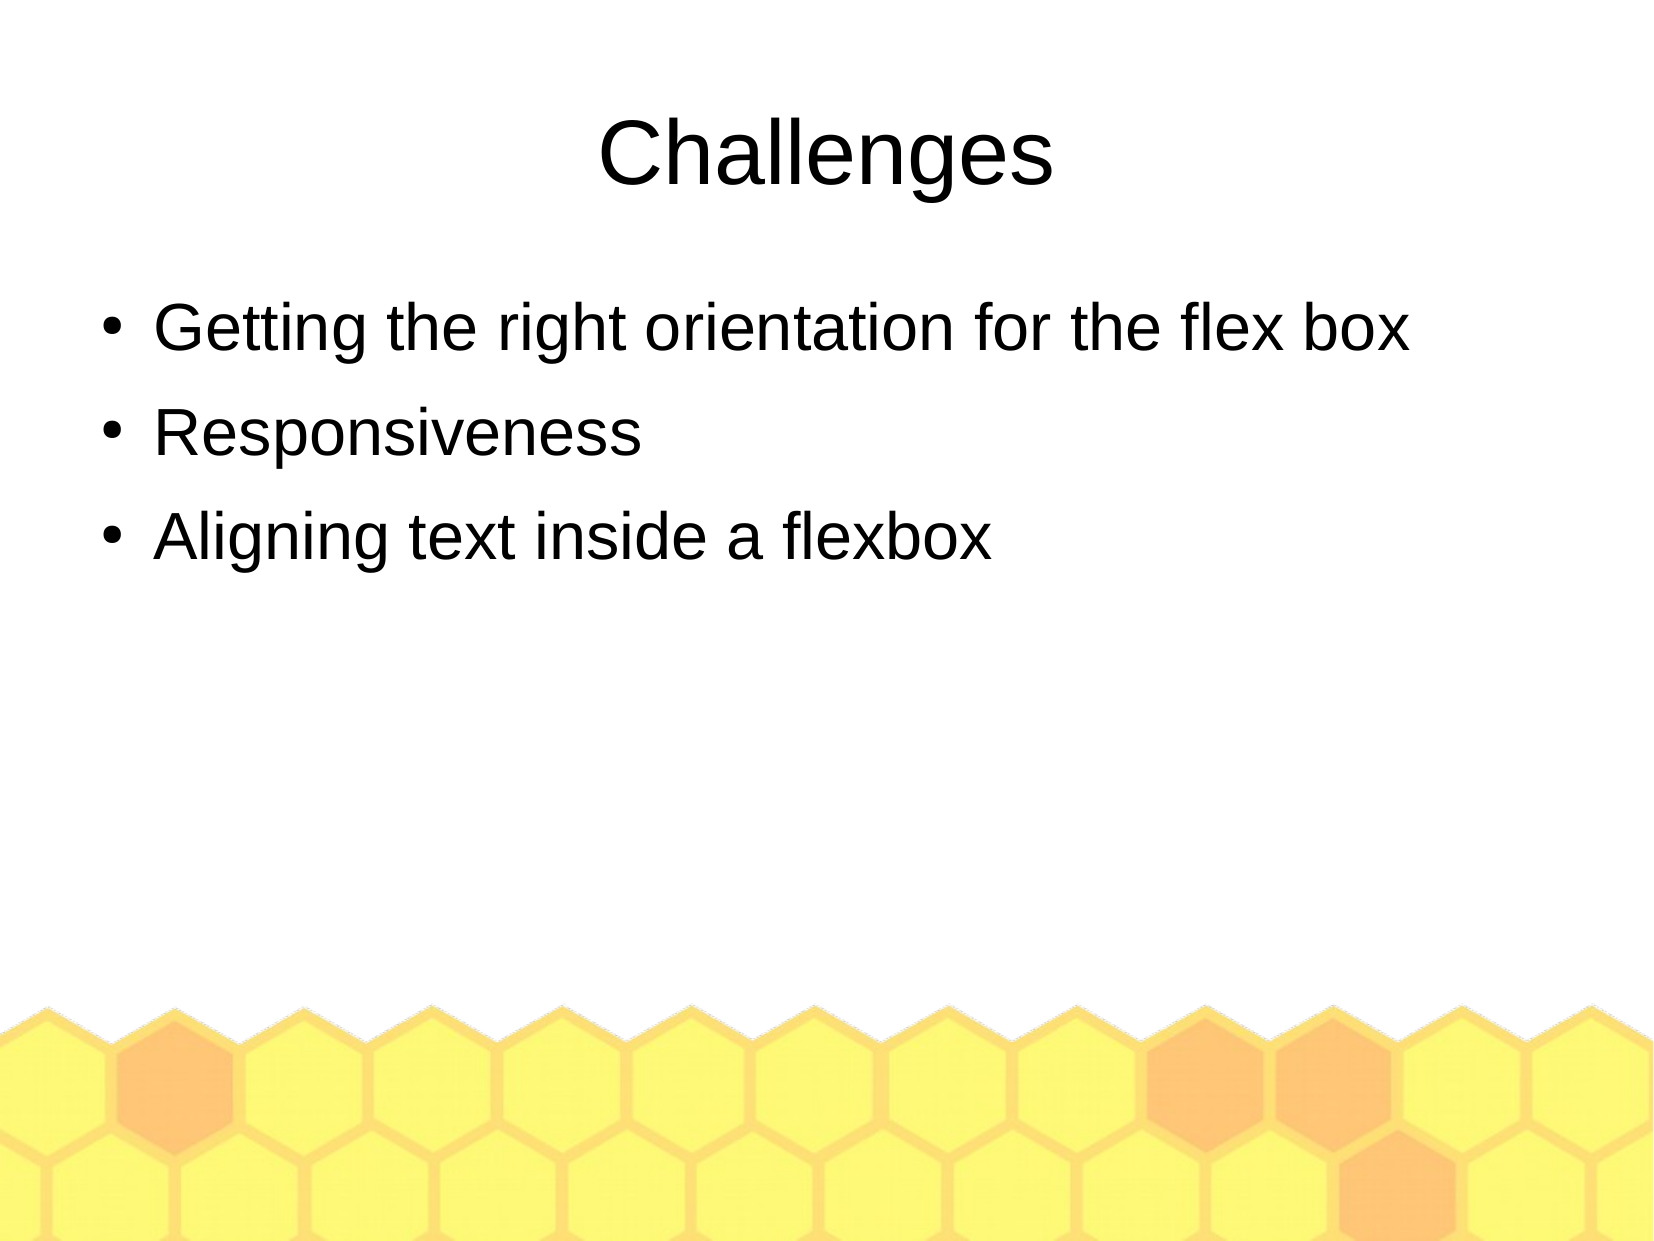

# Challenges
Getting the right orientation for the flex box
Responsiveness
Aligning text inside a flexbox